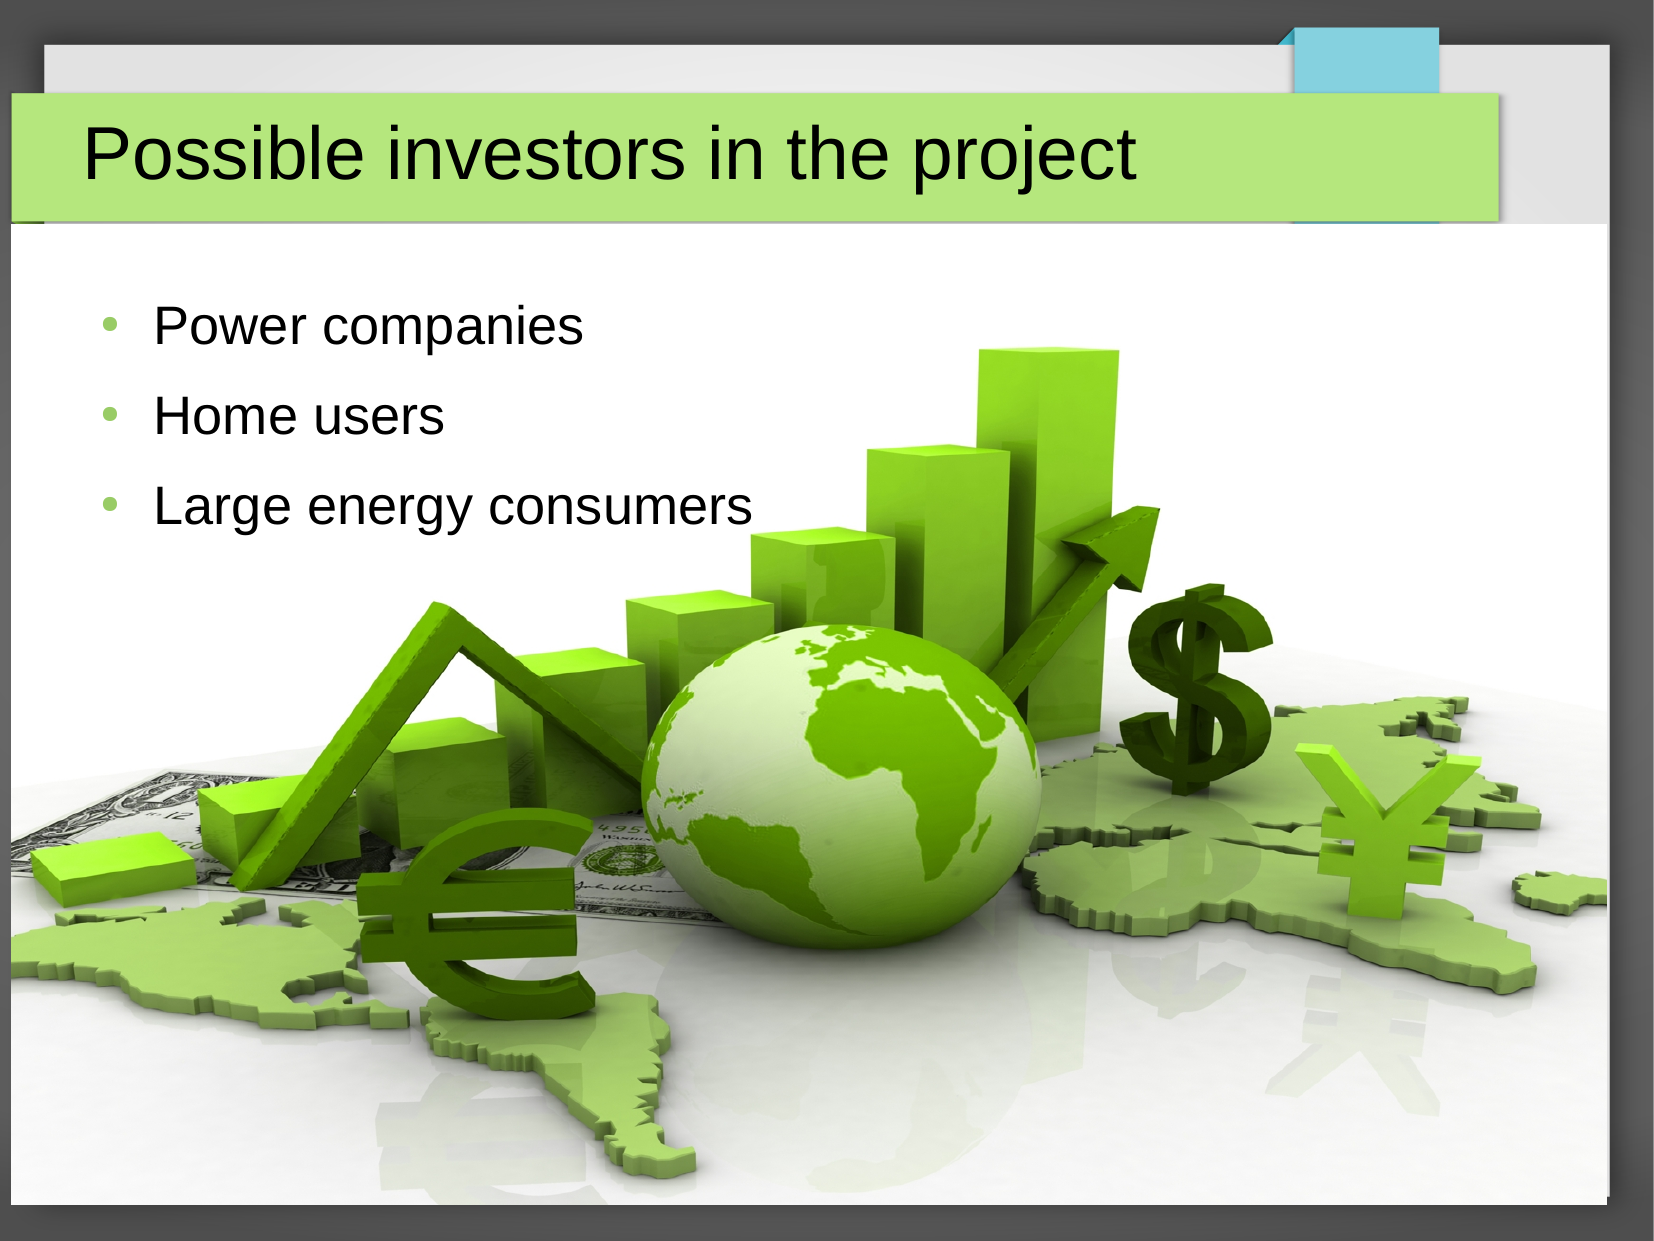

# Possible investors in the project
Power companies
Home users
Large energy consumers